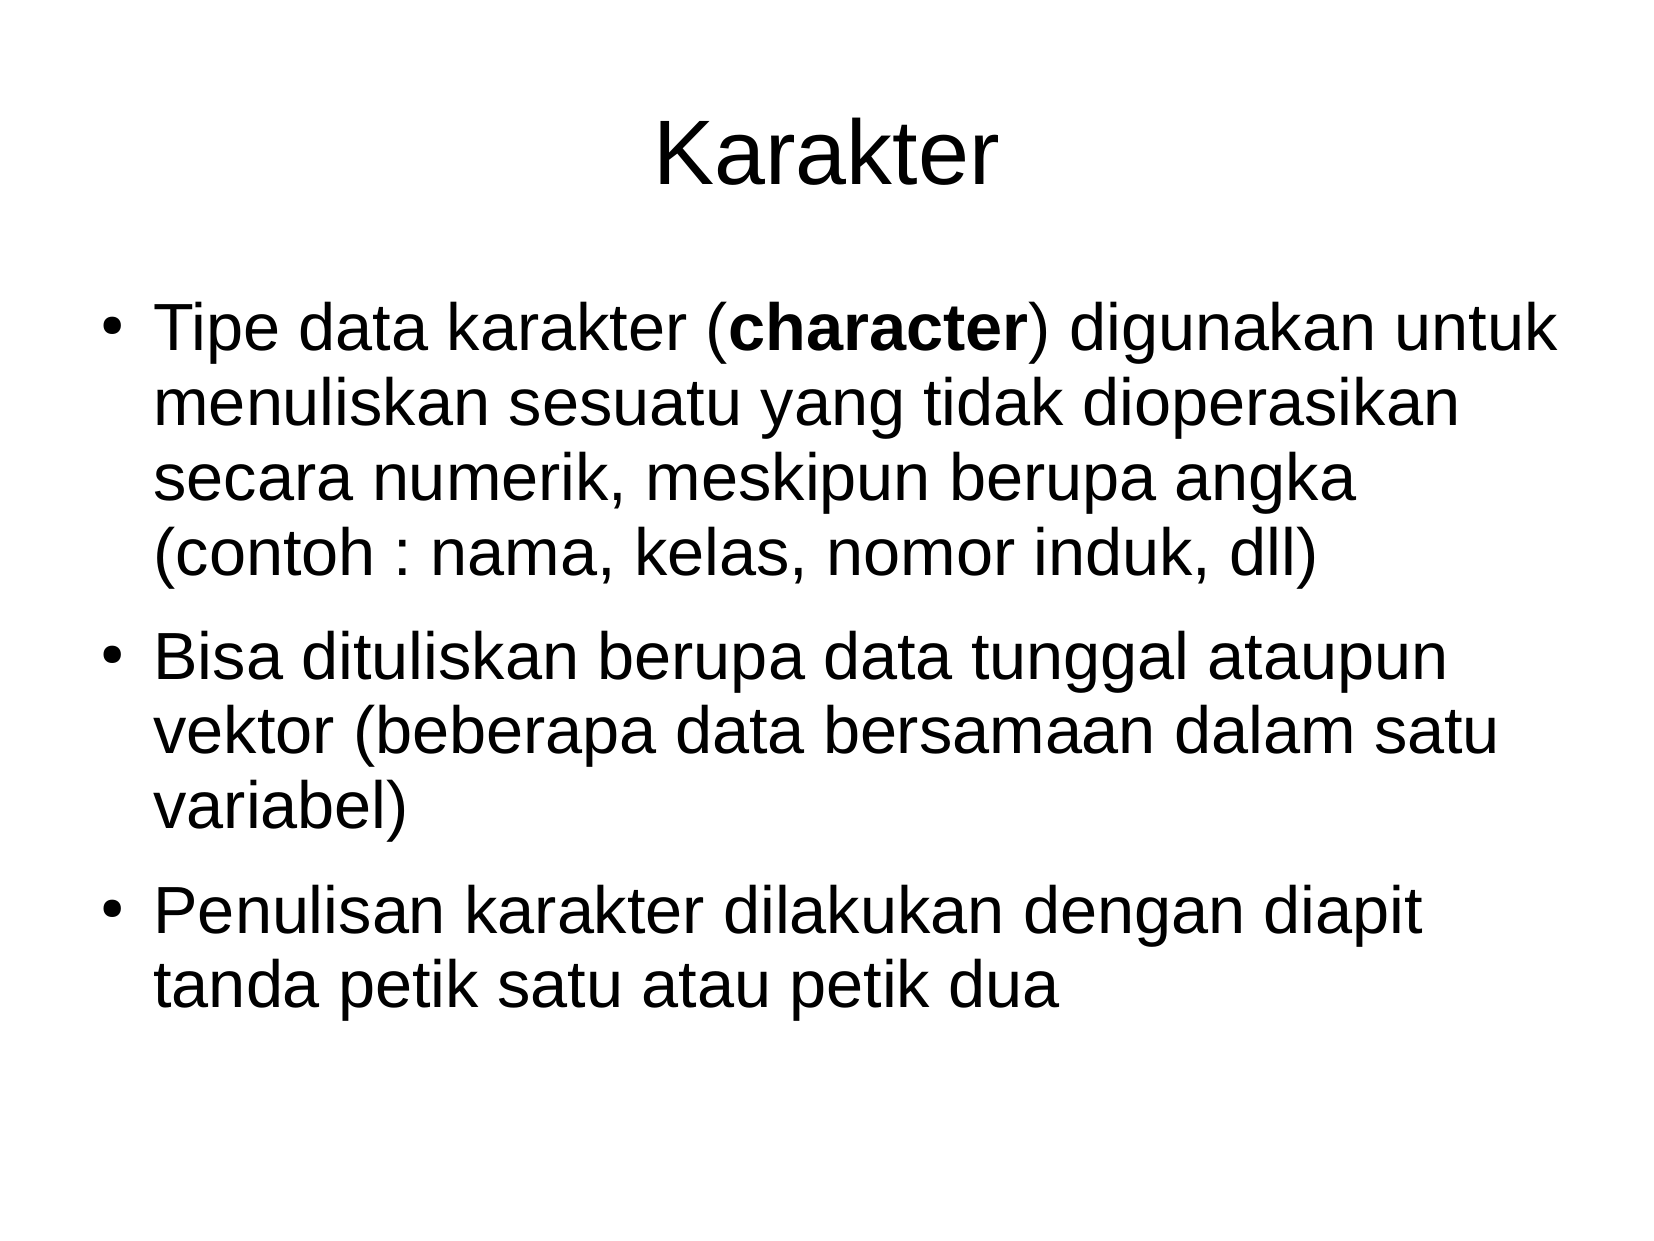

# Karakter
Tipe data karakter (character) digunakan untuk menuliskan sesuatu yang tidak dioperasikan secara numerik, meskipun berupa angka (contoh : nama, kelas, nomor induk, dll)
Bisa dituliskan berupa data tunggal ataupun vektor (beberapa data bersamaan dalam satu variabel)
Penulisan karakter dilakukan dengan diapit tanda petik satu atau petik dua